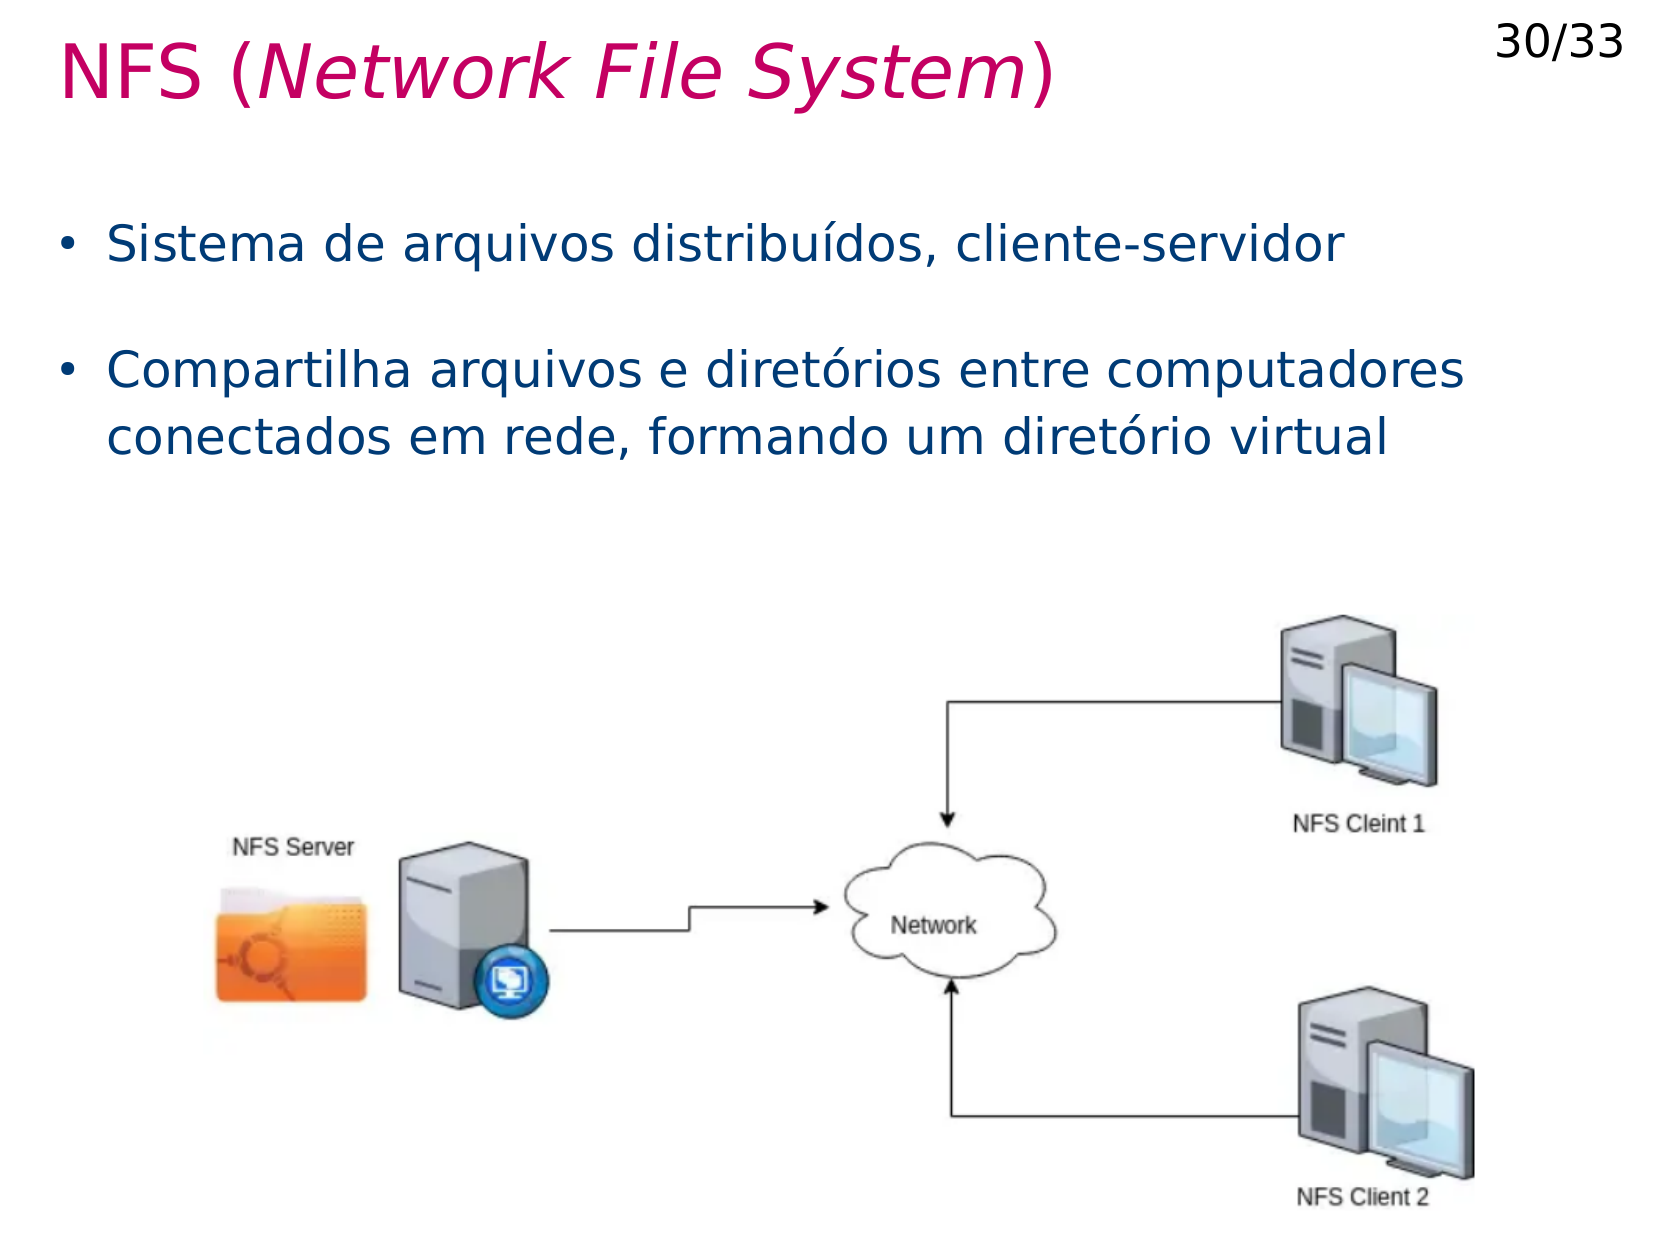

30
# NFS (Network File System)
Sistema de arquivos distribuídos, cliente-servidor
Compartilha arquivos e diretórios entre computadores conectados em rede, formando um diretório virtual